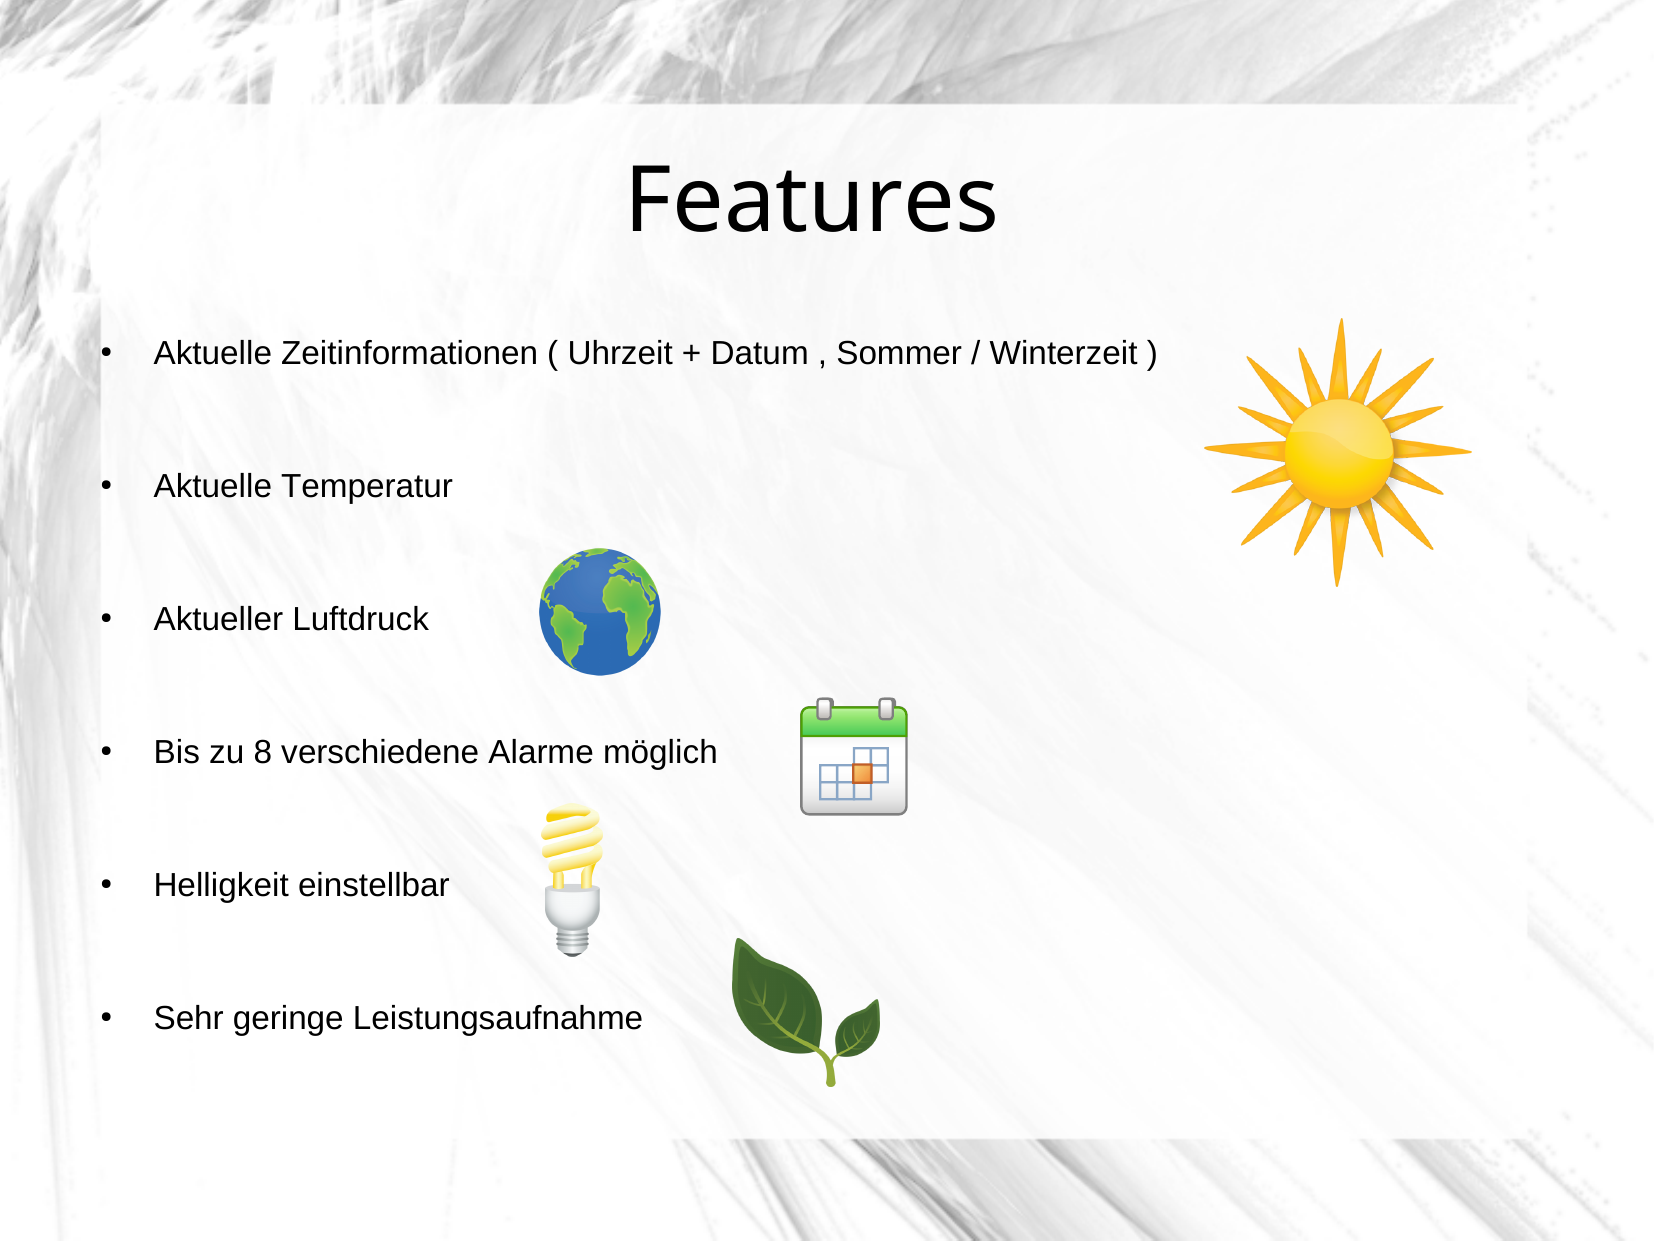

Aktuelle Zeitinformationen ( Uhrzeit + Datum , Sommer / Winterzeit )
Aktuelle Temperatur
Aktueller Luftdruck
Bis zu 8 verschiedene Alarme möglich
Helligkeit einstellbar
Sehr geringe Leistungsaufnahme
# Features